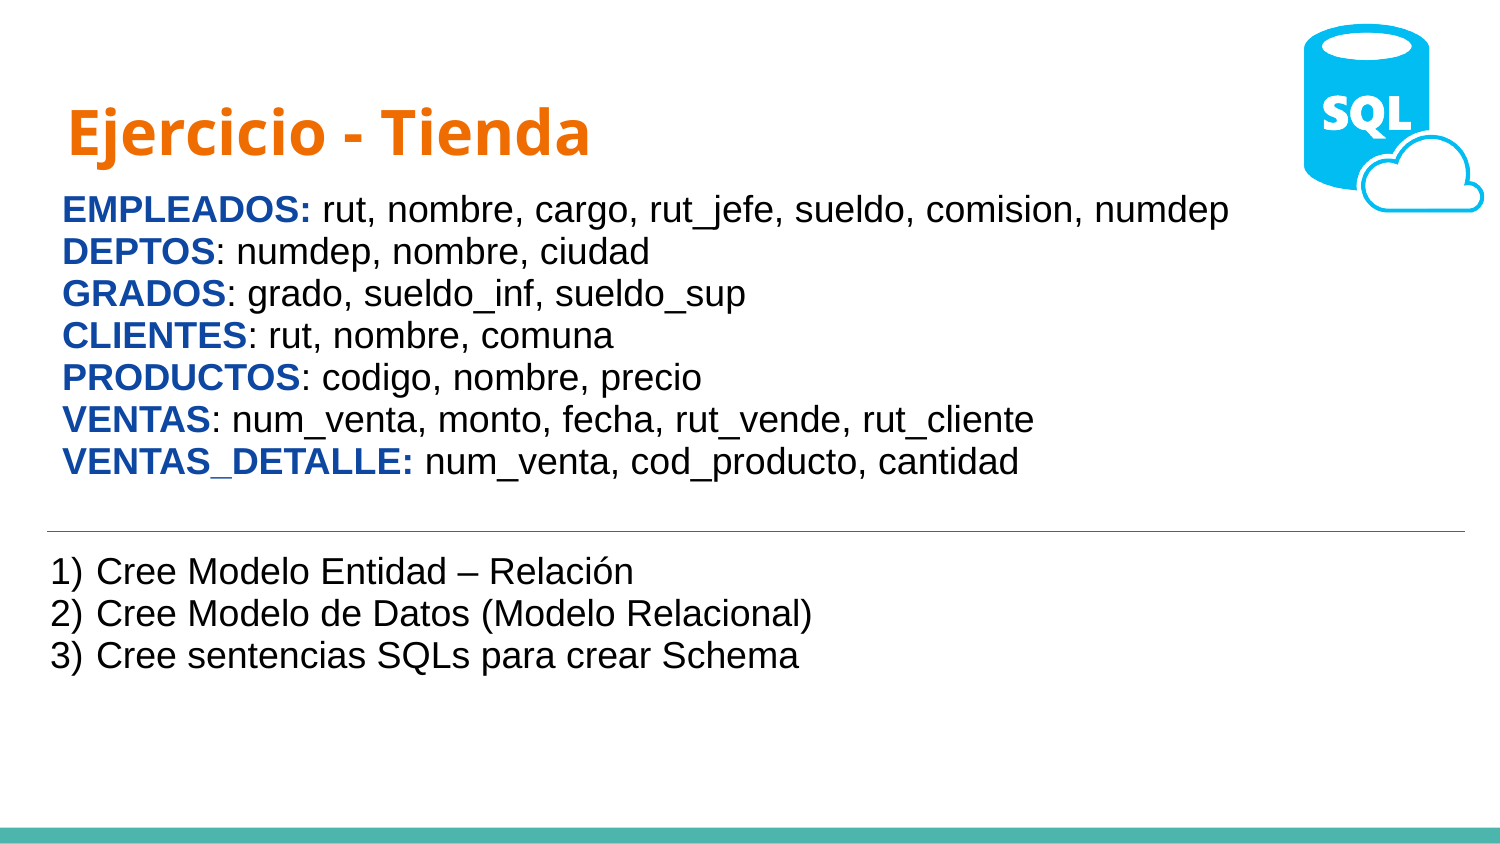

# Ejercicio - Tienda
EMPLEADOS: rut, nombre, cargo, rut_jefe, sueldo, comision, numdep
DEPTOS: numdep, nombre, ciudad
GRADOS: grado, sueldo_inf, sueldo_sup
CLIENTES: rut, nombre, comuna
PRODUCTOS: codigo, nombre, precio
VENTAS: num_venta, monto, fecha, rut_vende, rut_cliente
VENTAS_DETALLE: num_venta, cod_producto, cantidad
 Cree Modelo Entidad – Relación
 Cree Modelo de Datos (Modelo Relacional)
 Cree sentencias SQLs para crear Schema